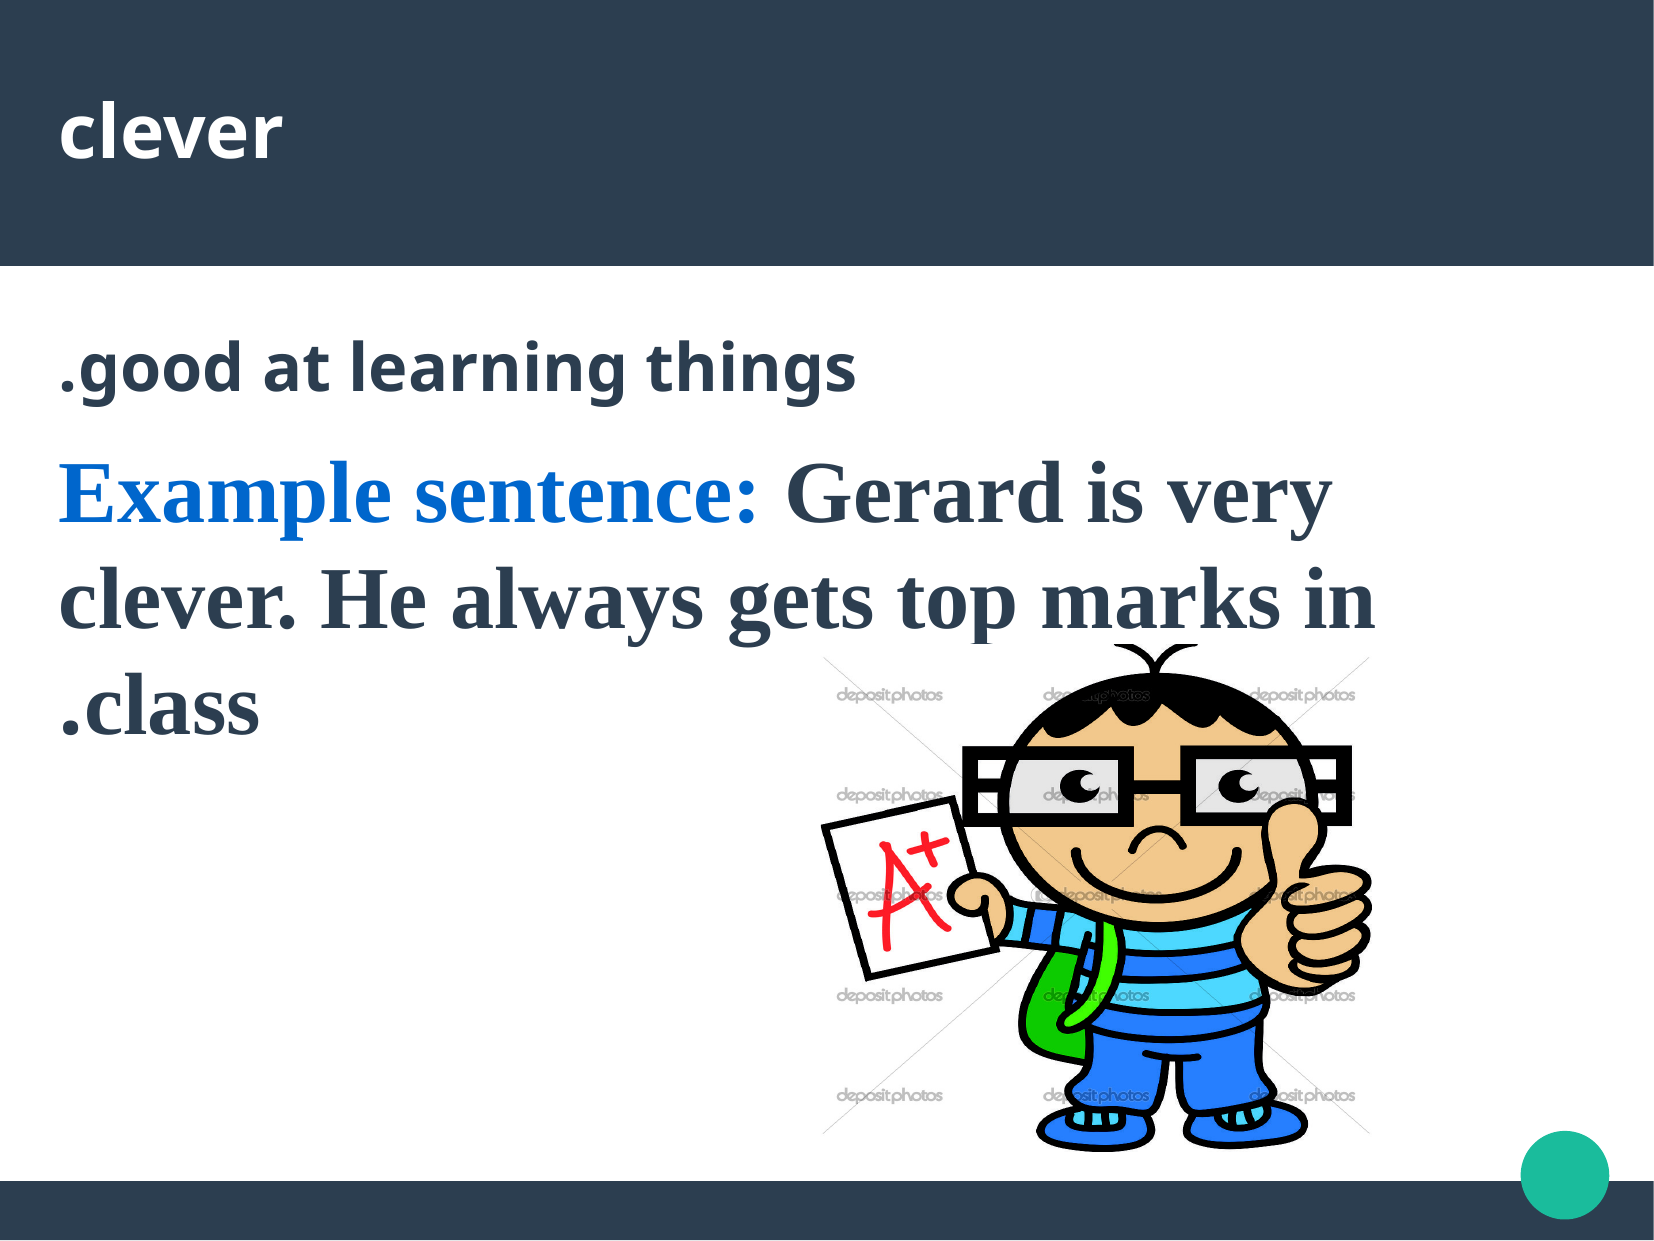

# clever
good at learning things.
Example sentence: Gerard is very clever. He always gets top marks in class.